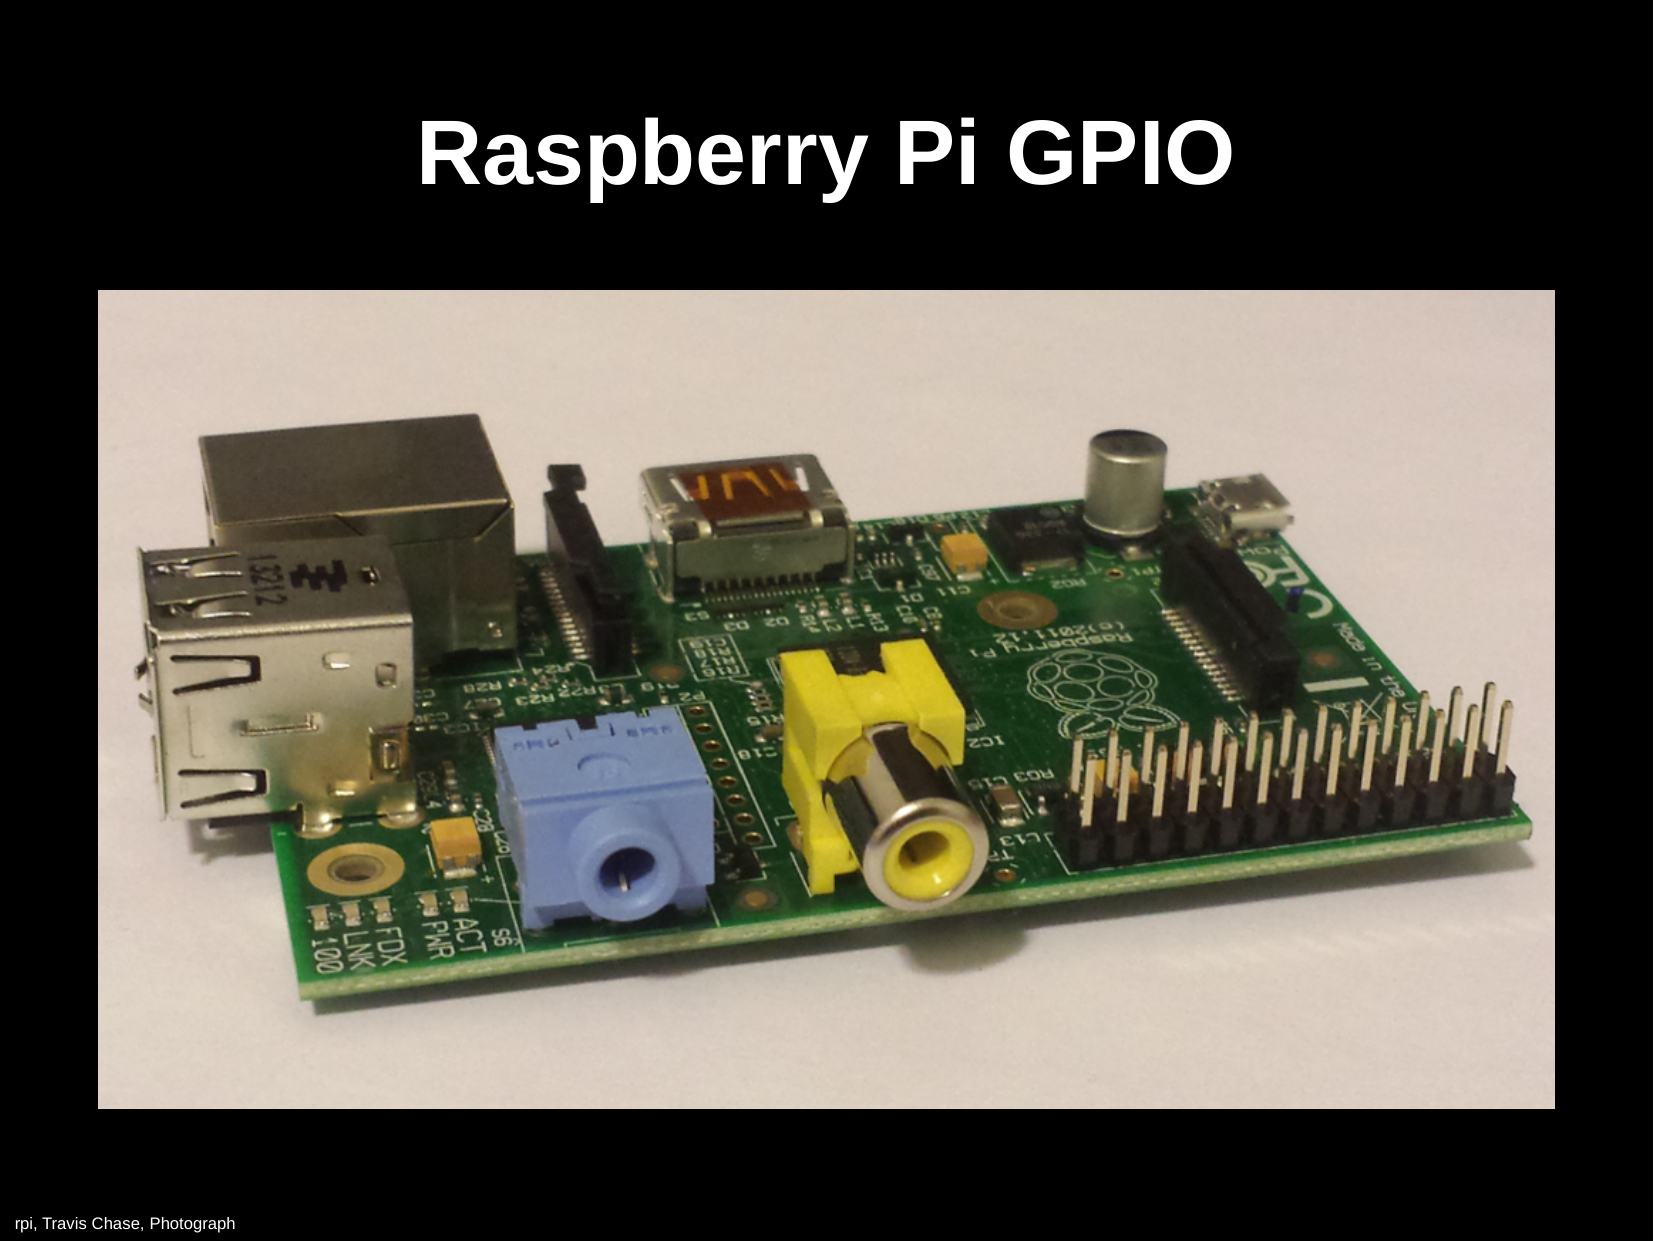

# Raspberry Pi GPIO
rpi, Travis Chase, Photograph